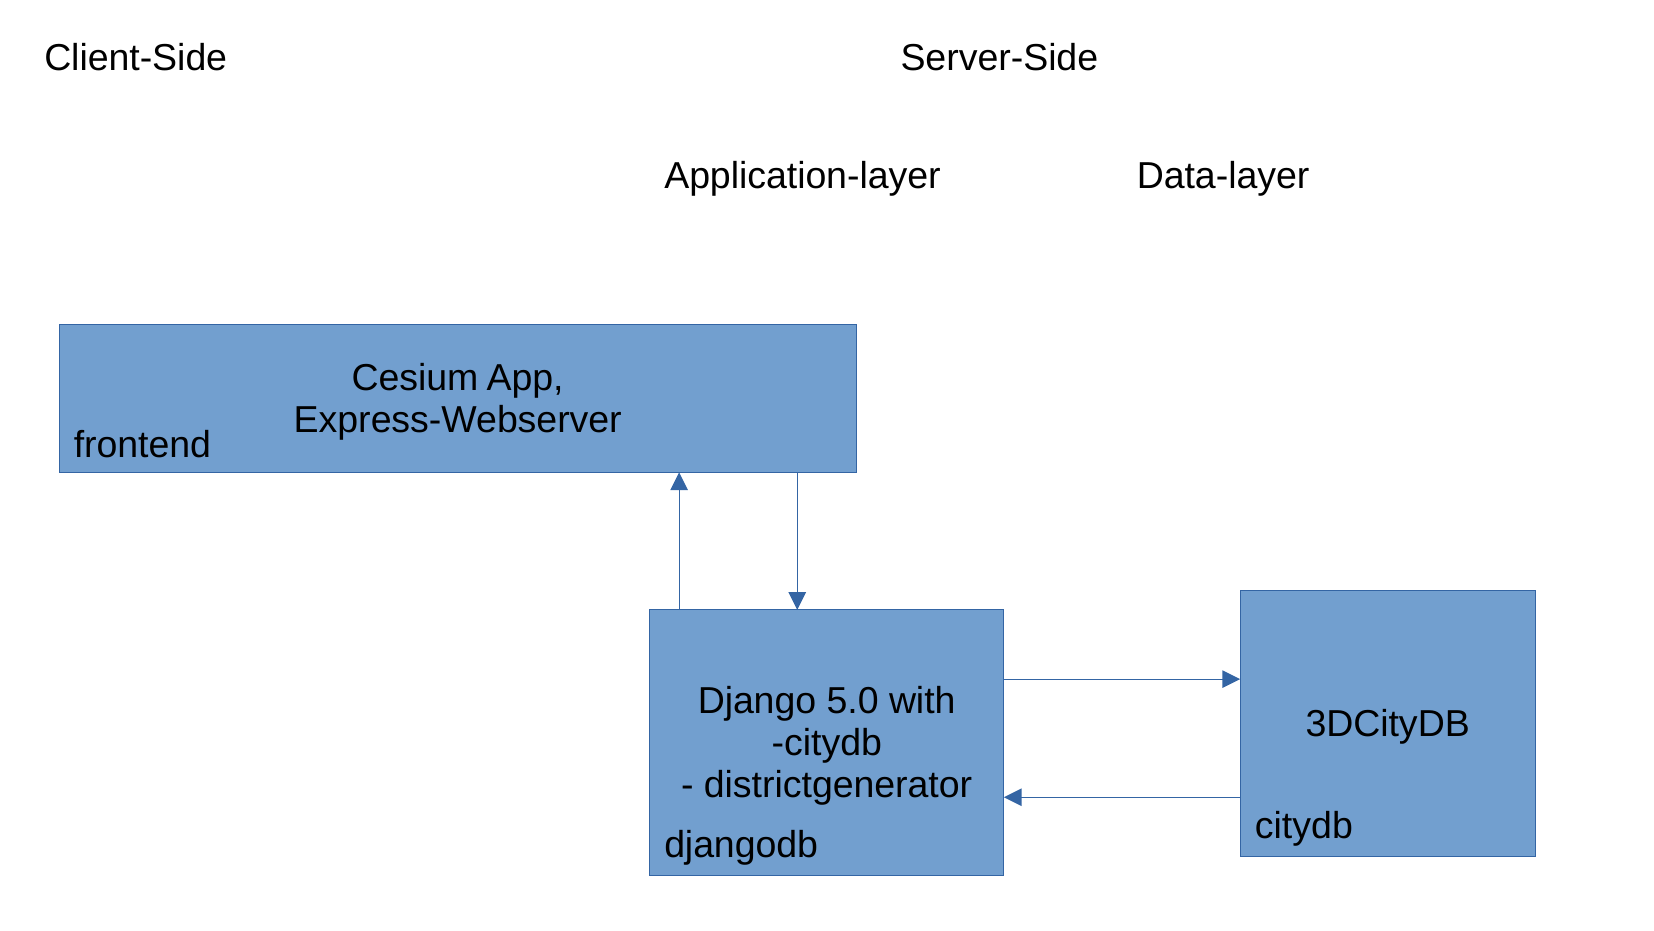

Client-Side
Server-Side
Application-layer
Data-layer
Cesium App,
Express-Webserver
frontend
3DCityDB
Django 5.0 with
-citydb
- districtgenerator
citydb
djangodb